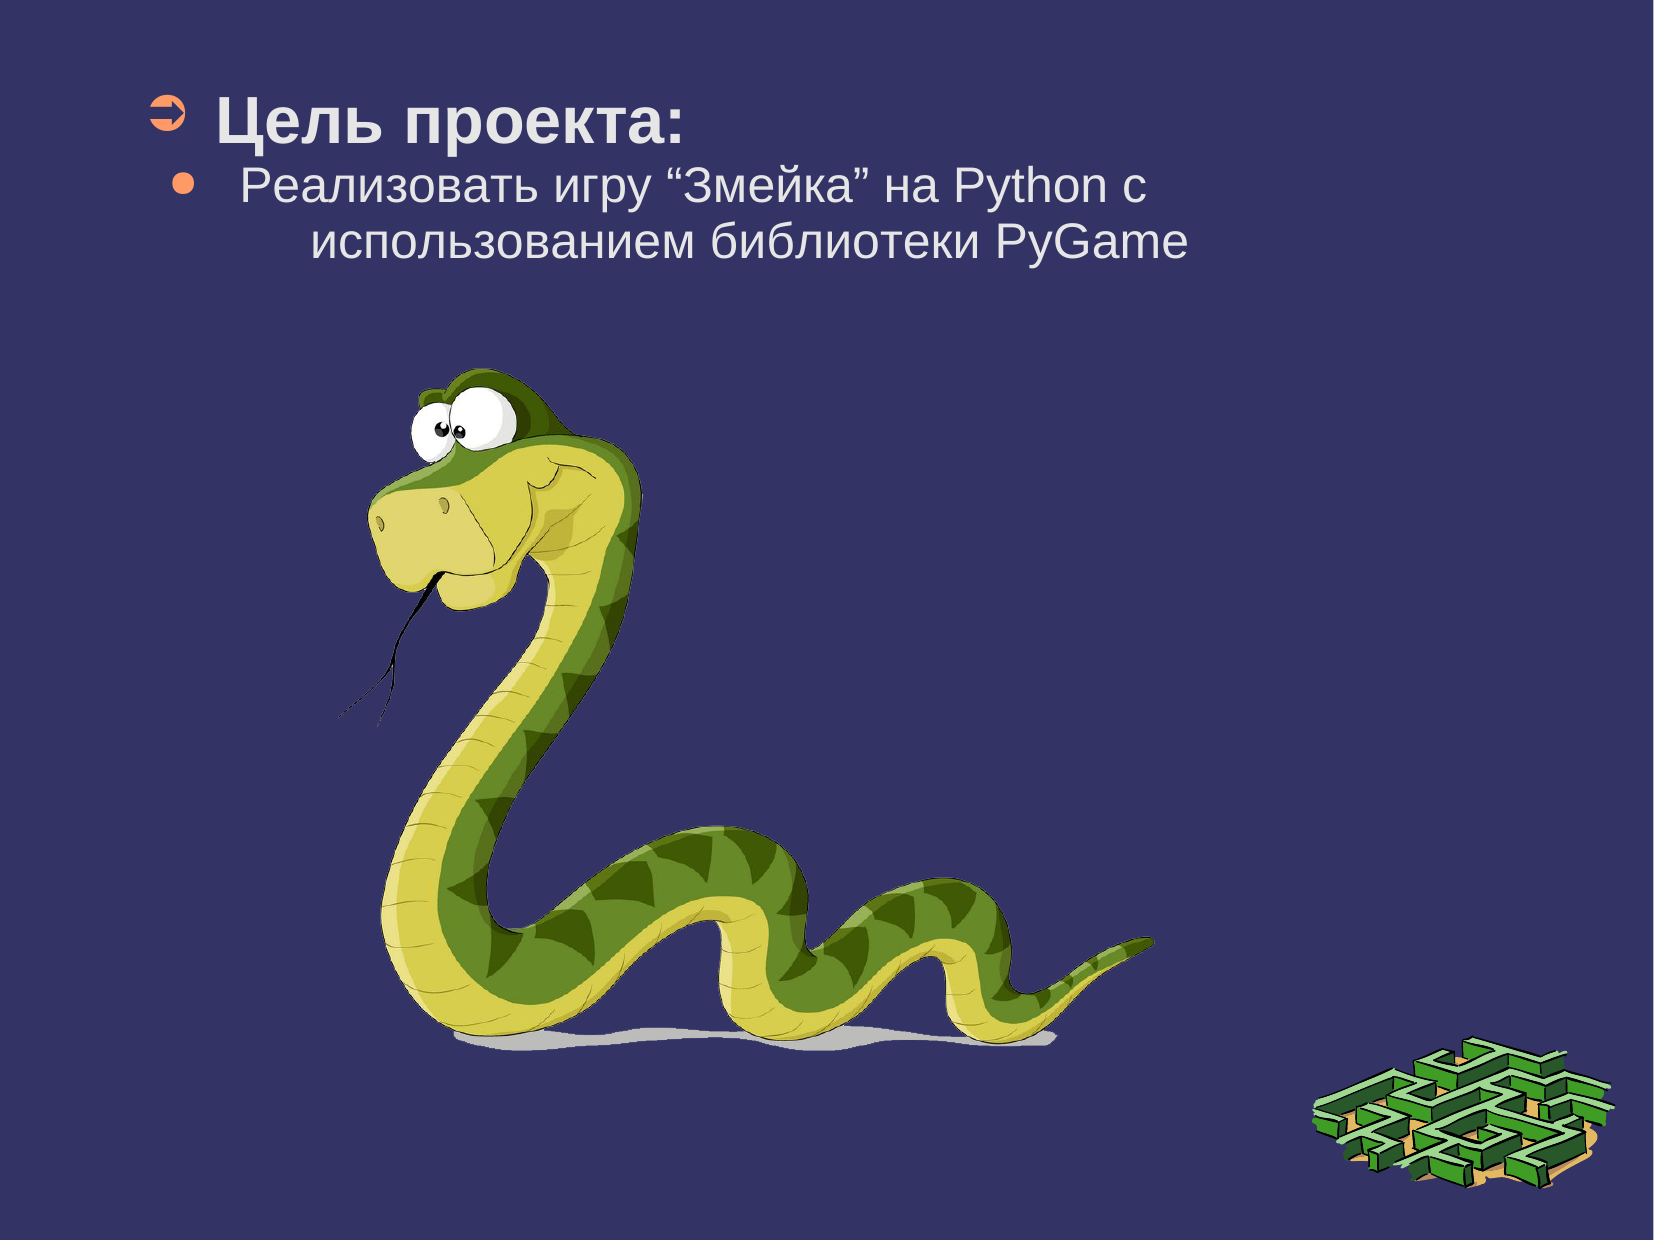

# Цель проекта:
Реализовать игру “Змейка” на Python с использованием библиотеки PyGame